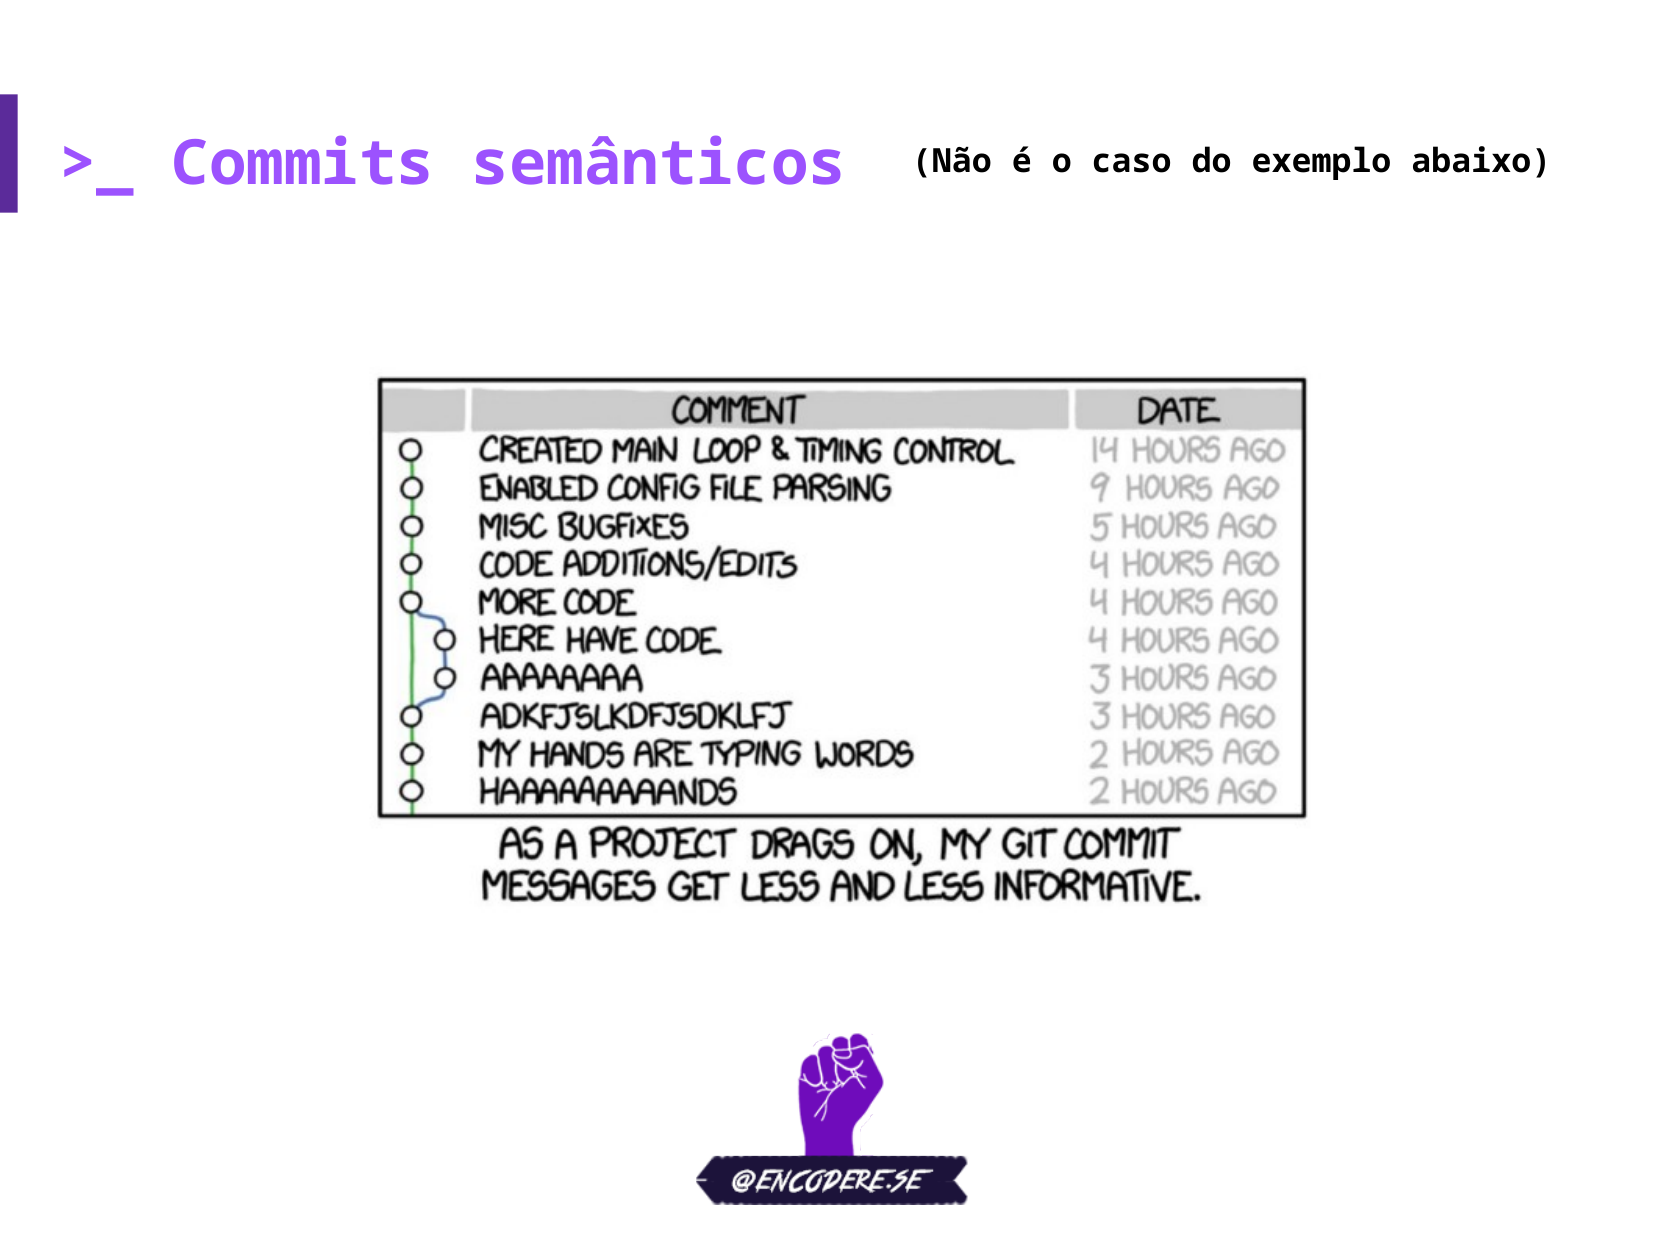

# >_ Commits semânticos
(Não é o caso do exemplo abaixo)